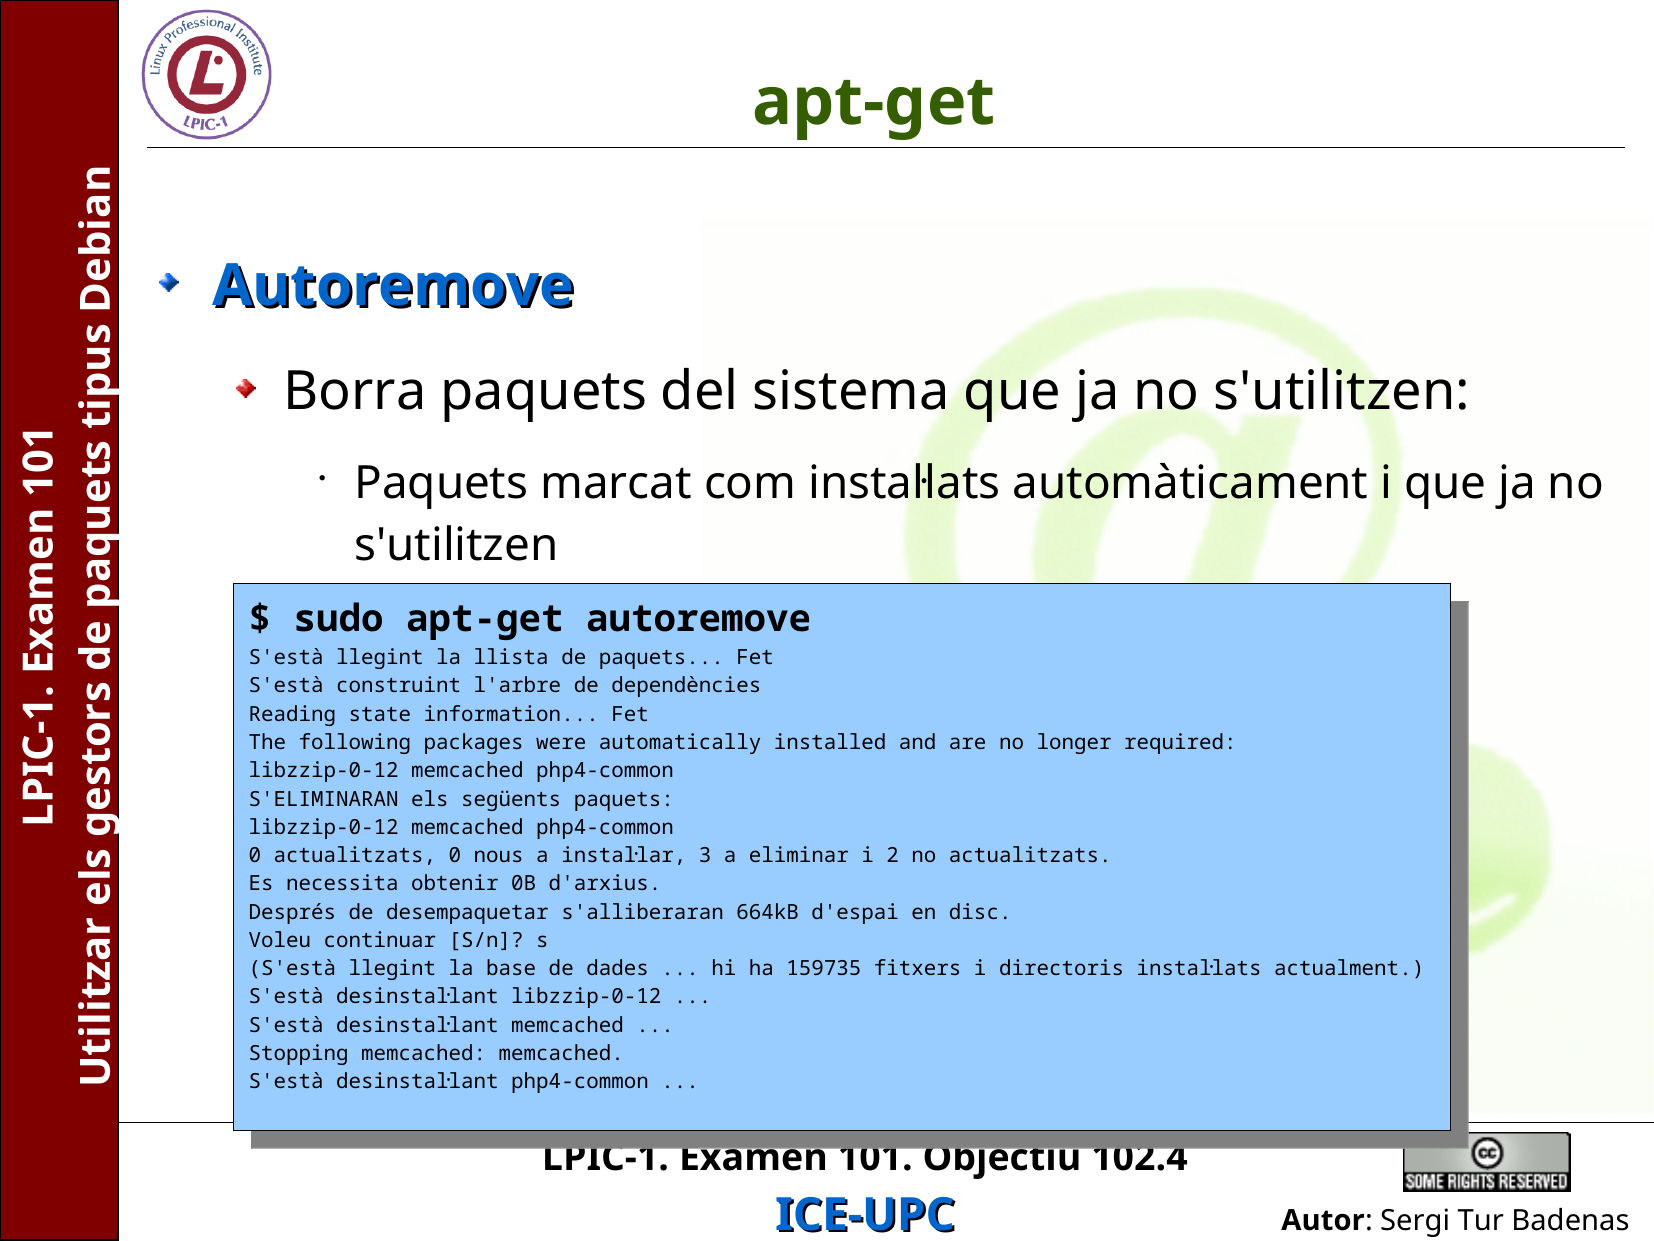

# apt-get
Autoremove
Borra paquets del sistema que ja no s'utilitzen:
Paquets marcat com instal·lats automàticament i que ja no s'utilitzen
$ sudo apt-get autoremove
S'està llegint la llista de paquets... Fet
S'està construint l'arbre de dependències
Reading state information... Fet
The following packages were automatically installed and are no longer required:
libzzip-0-12 memcached php4-common
S'ELIMINARAN els següents paquets:
libzzip-0-12 memcached php4-common
0 actualitzats, 0 nous a instal·lar, 3 a eliminar i 2 no actualitzats.
Es necessita obtenir 0B d'arxius.
Després de desempaquetar s'alliberaran 664kB d'espai en disc.
Voleu continuar [S/n]? s
(S'està llegint la base de dades ... hi ha 159735 fitxers i directoris instal·lats actualment.)
S'està desinstal·lant libzzip-0-12 ...
S'està desinstal·lant memcached ...
Stopping memcached: memcached.
S'està desinstal·lant php4-common ...